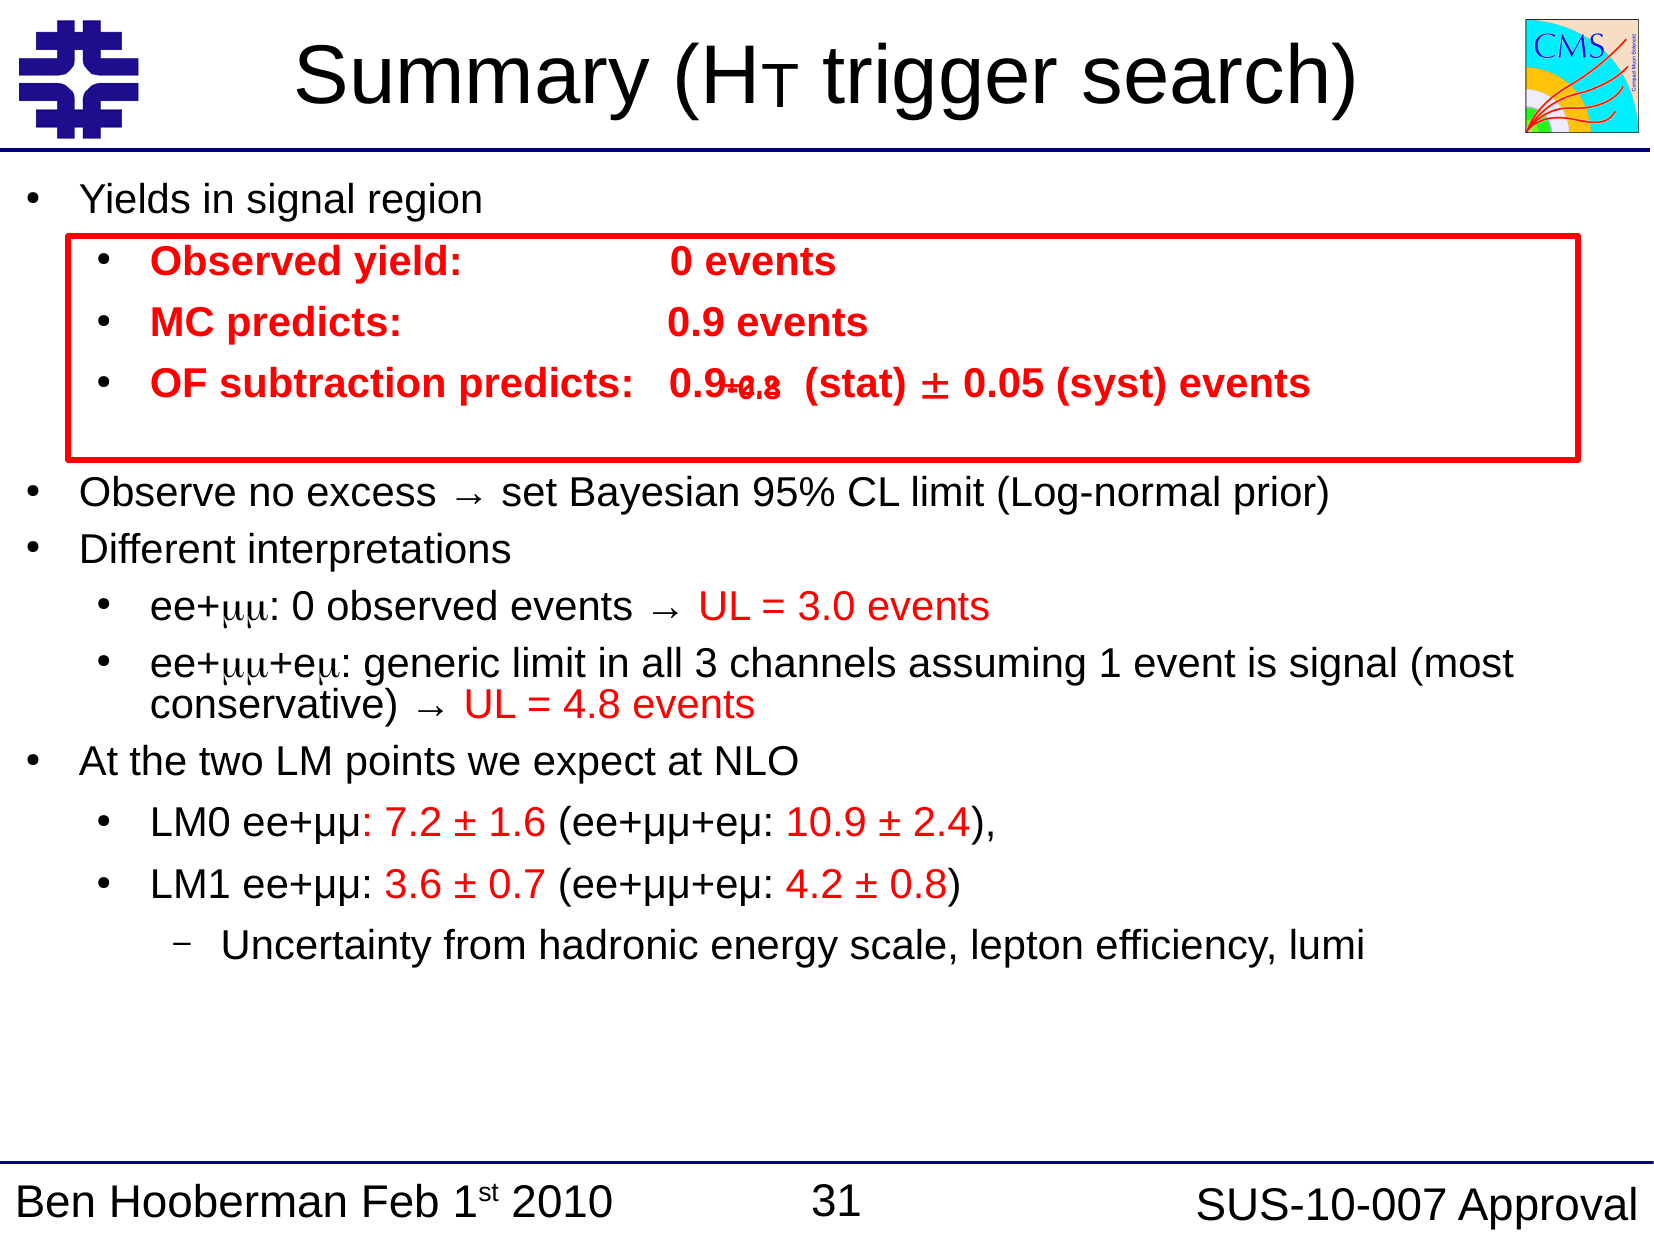

# Summary (HT trigger search)
Yields in signal region
Observed yield: 0 events
MC predicts: 0.9 events
OF subtraction predicts: 0.9-0.8 (stat)  0.05 (syst) events
Observe no excess → set Bayesian 95% CL limit (Log-normal prior)
Different interpretations
ee+mm: 0 observed events → UL = 3.0 events
ee+mm+em: generic limit in all 3 channels assuming 1 event is signal (most conservative) → UL = 4.8 events
At the two LM points we expect at NLO
LM0 ee+μμ: 7.2 ± 1.6 (ee+μμ+eμ: 10.9 ± 2.4),
LM1 ee+μμ: 3.6 ± 0.7 (ee+μμ+eμ: 4.2 ± 0.8)
Uncertainty from hadronic energy scale, lepton efficiency, lumi
+2.2
31